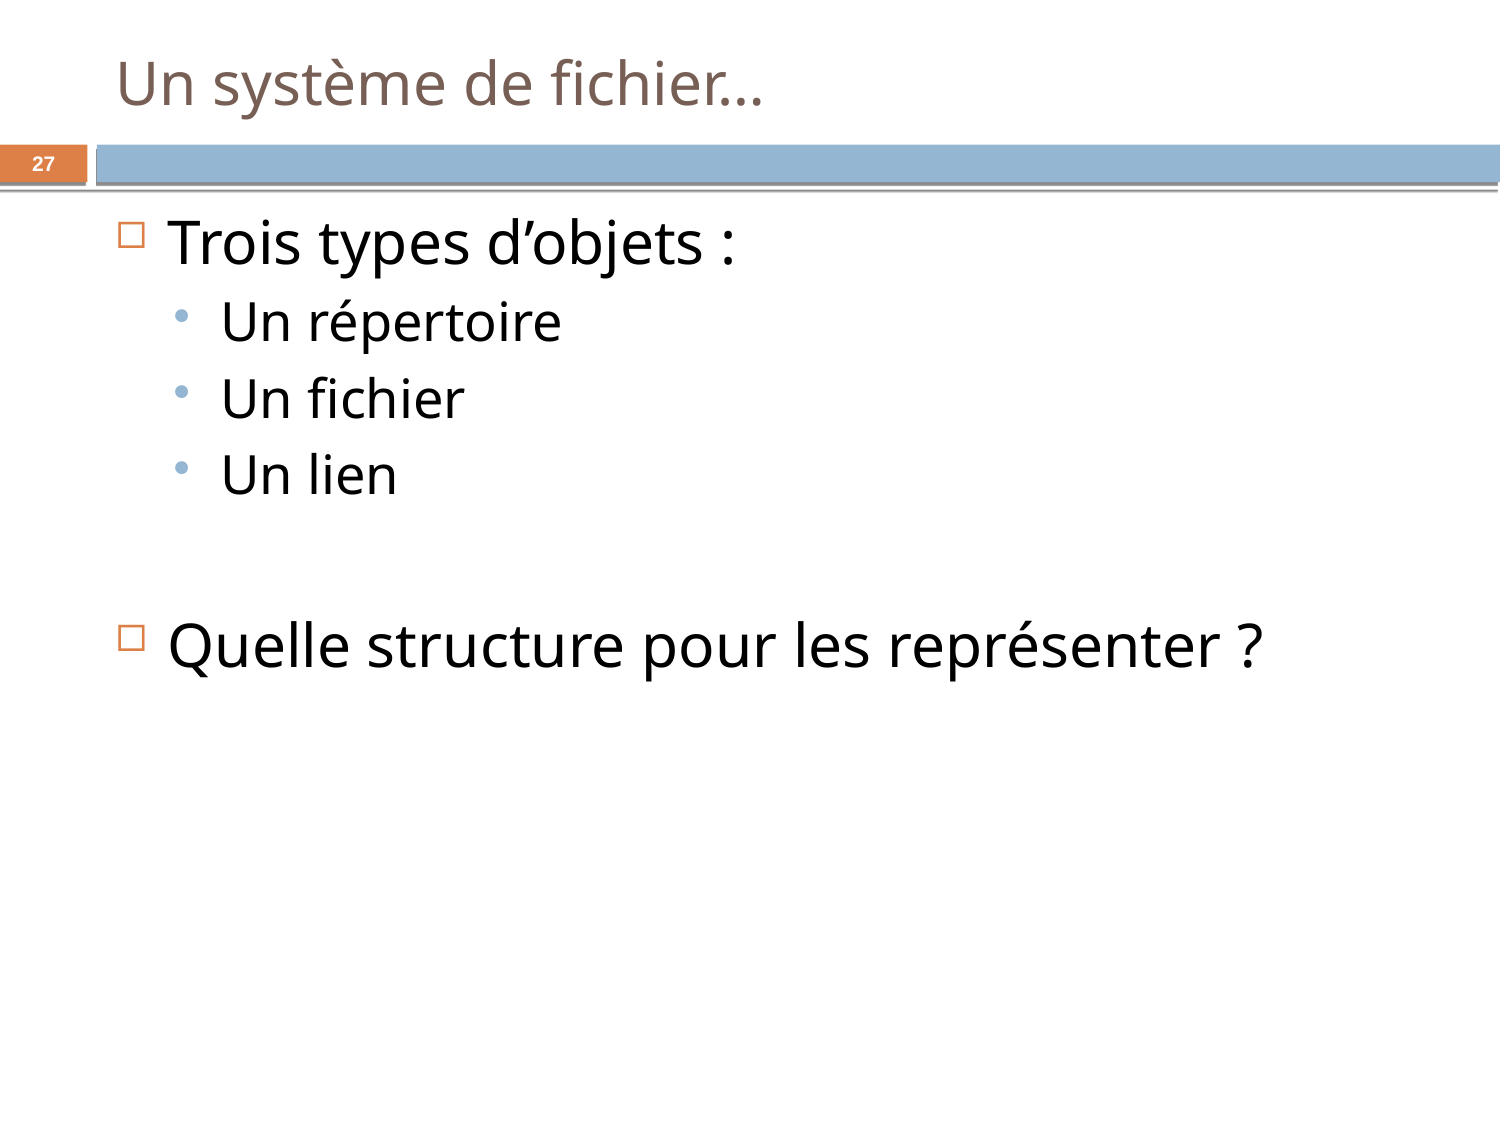

# Un système de fichier…
Trois types d’objets :
Un répertoire
Un fichier
Un lien
Quelle structure pour les représenter ?